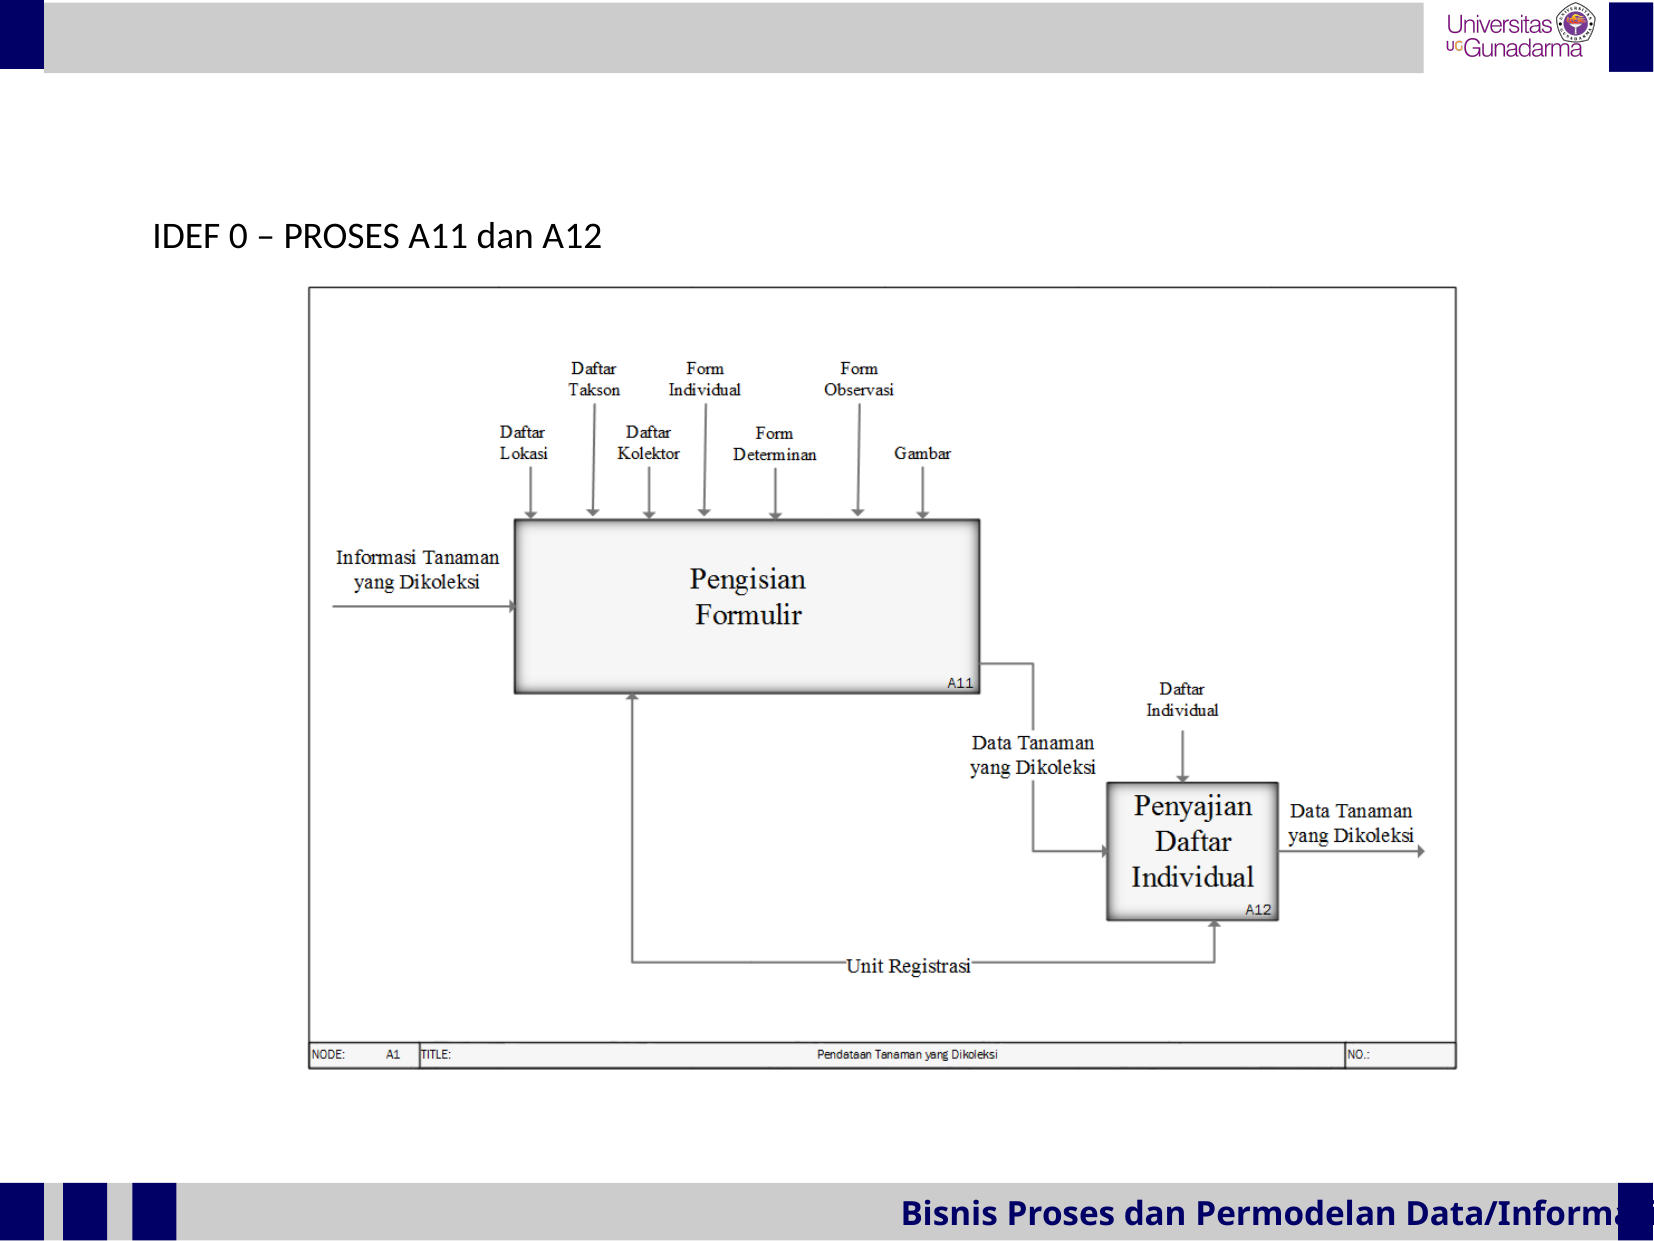

IDEF 0 – PROSES A11 dan A12